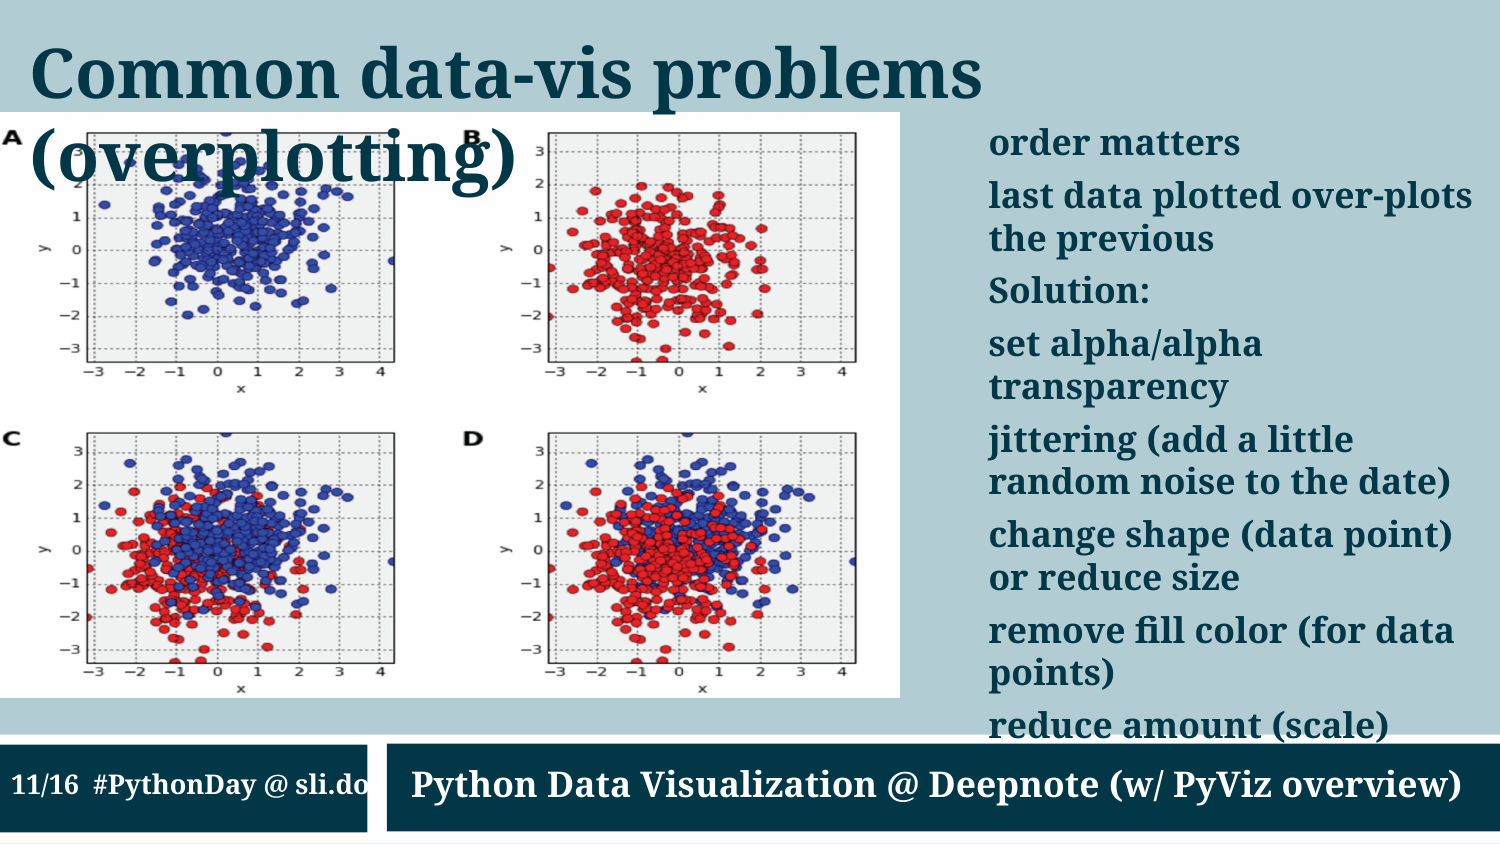

Common data-vis problems (overplotting)
order matters
last data plotted over-plots the previous
Solution:
set alpha/alpha transparency
jittering (add a little random noise to the date)
change shape (data point) or reduce size
remove fill color (for data points)
reduce amount (scale)
Python Data Visualization @ Deepnote (w/ PyViz overview)
11/16 #PythonDay @ sli.do